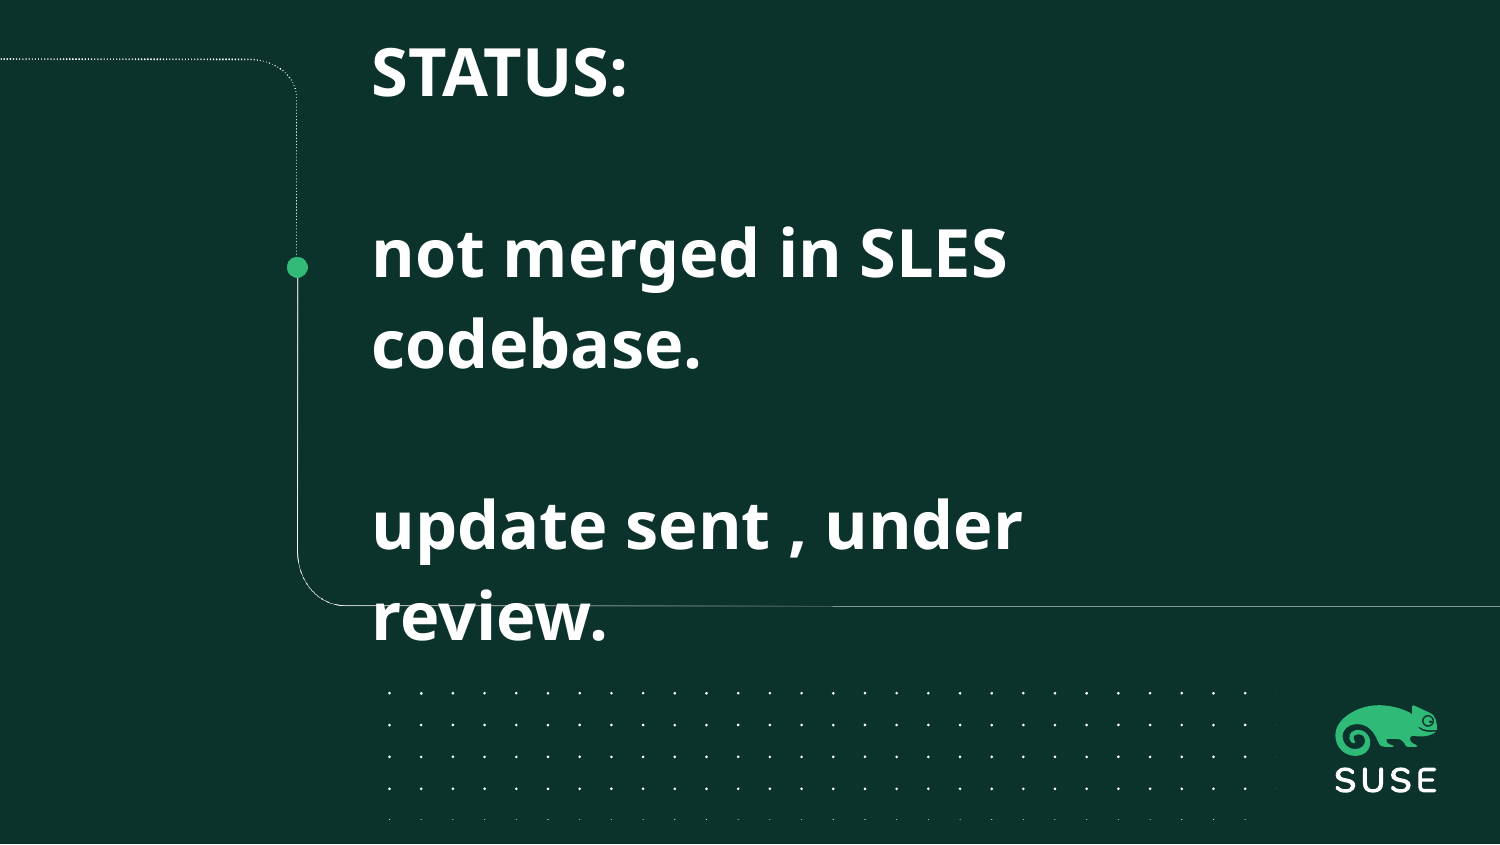

# STATUS: not merged in SLES codebase. update sent , under review.